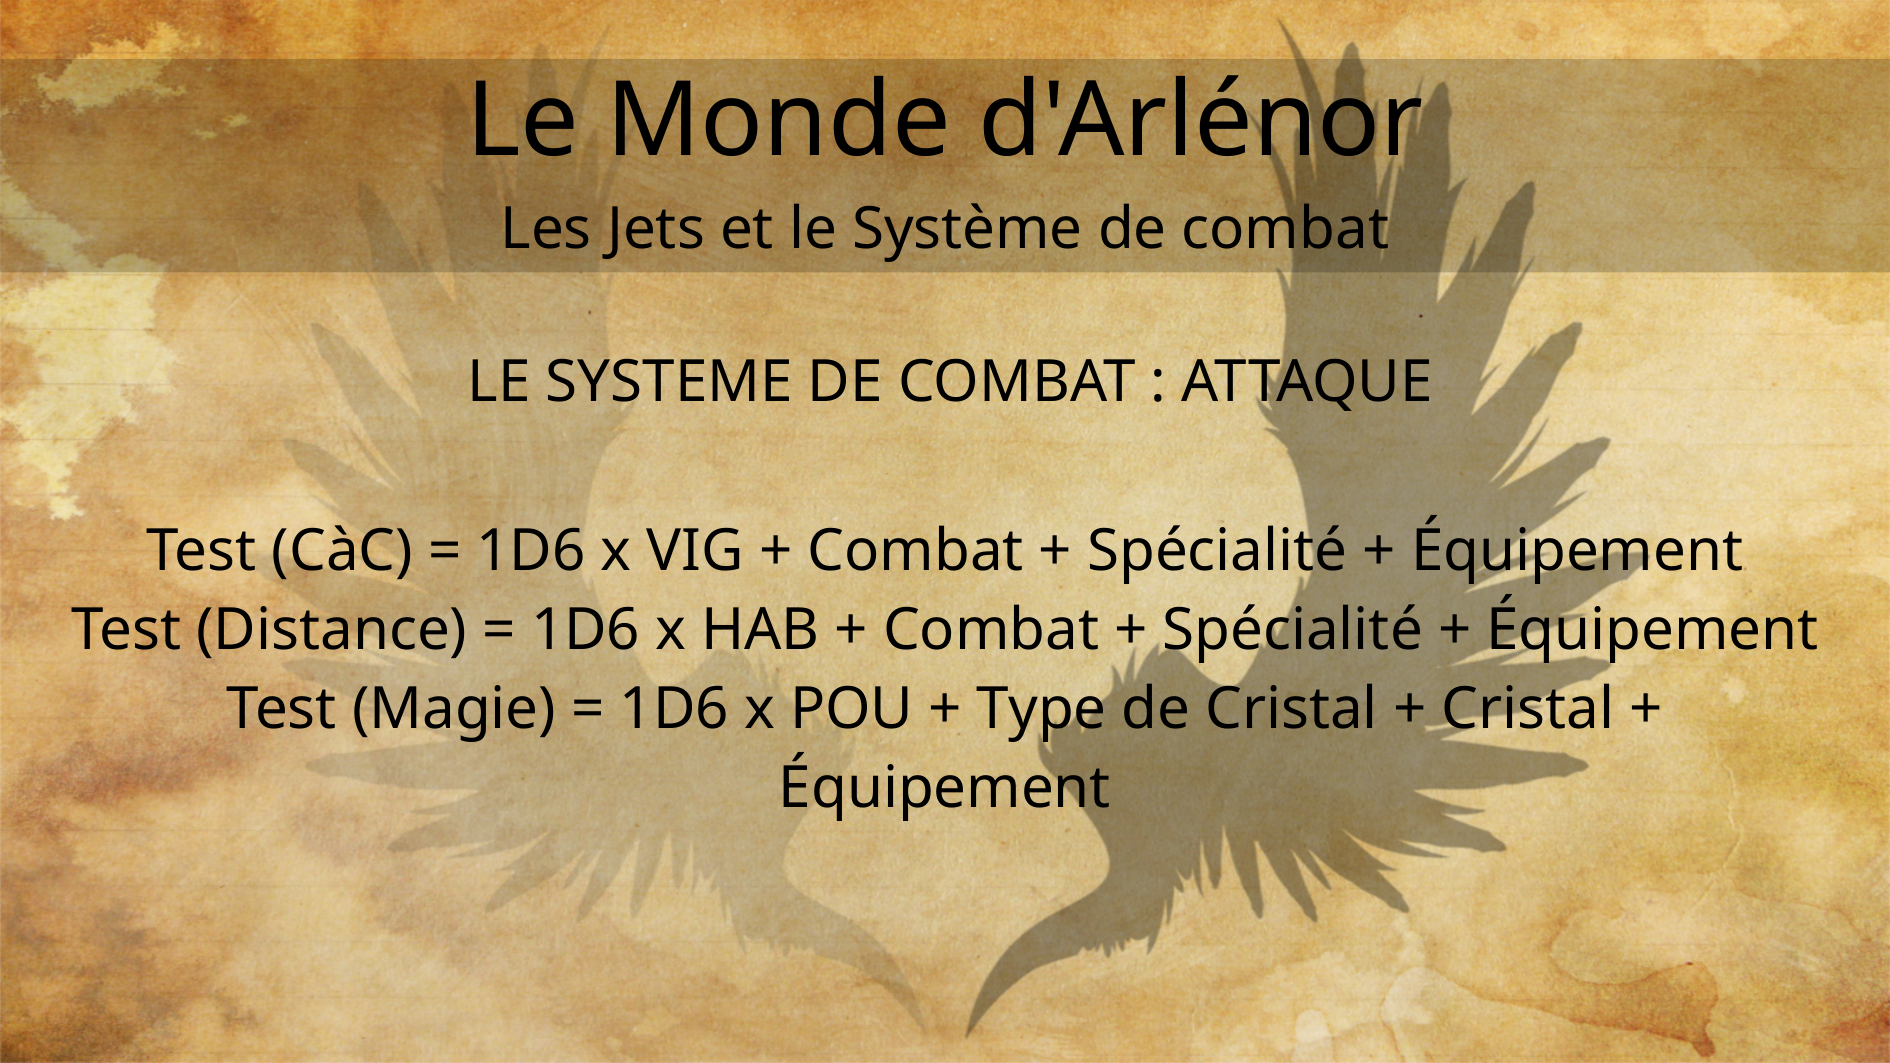

# Le Monde d'Arlénor Les Jets et le Système de combat
LE SYSTEME DE COMBAT : ATTAQUE
Test (CàC) = 1D6 x VIG + Combat + Spécialité + Équipement
Test (Distance) = 1D6 x HAB + Combat + Spécialité + Équipement
Test (Magie) = 1D6 x POU + Type de Cristal + Cristal + Équipement